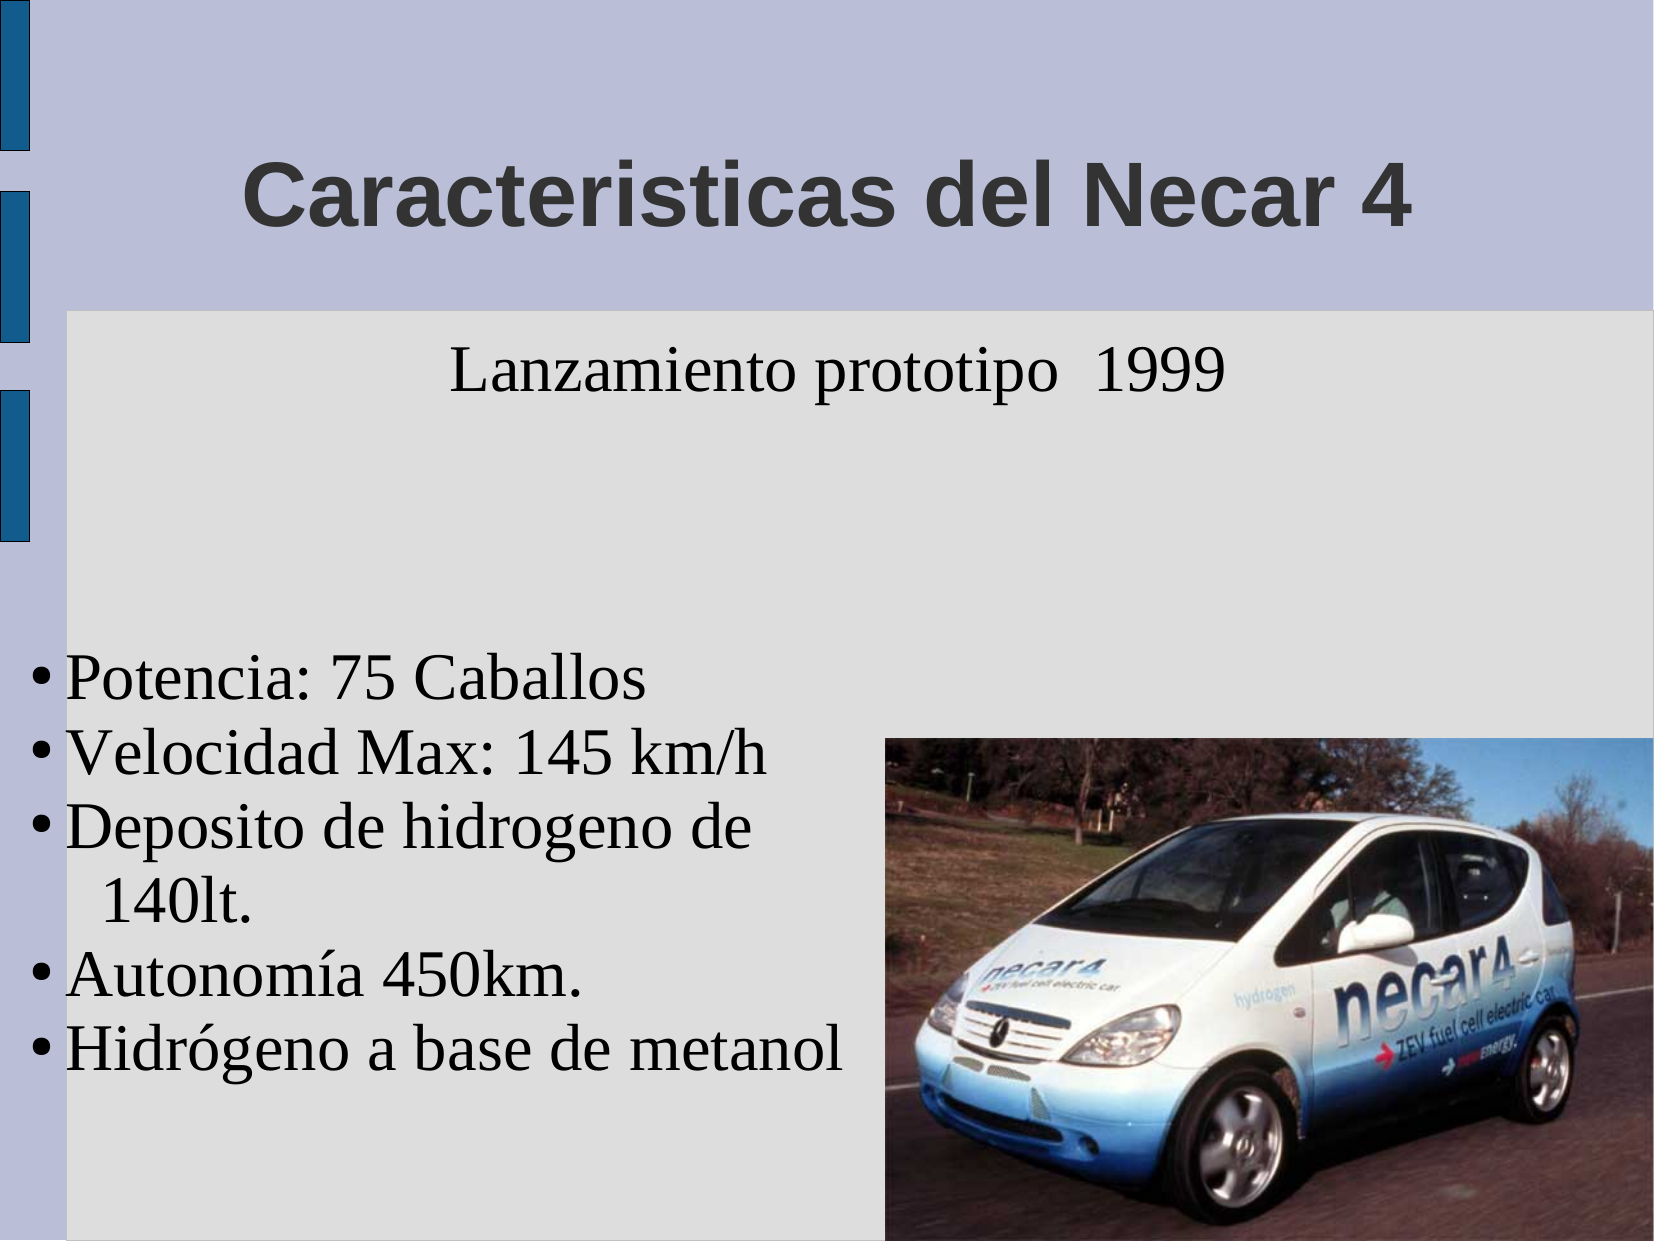

# Caracteristicas del Necar 4
Lanzamiento prototipo 1999
Potencia: 75 Caballos
Velocidad Max: 145 km/h
Deposito de hidrogeno de 140lt.
Autonomía 450km.
Hidrógeno a base de metanol